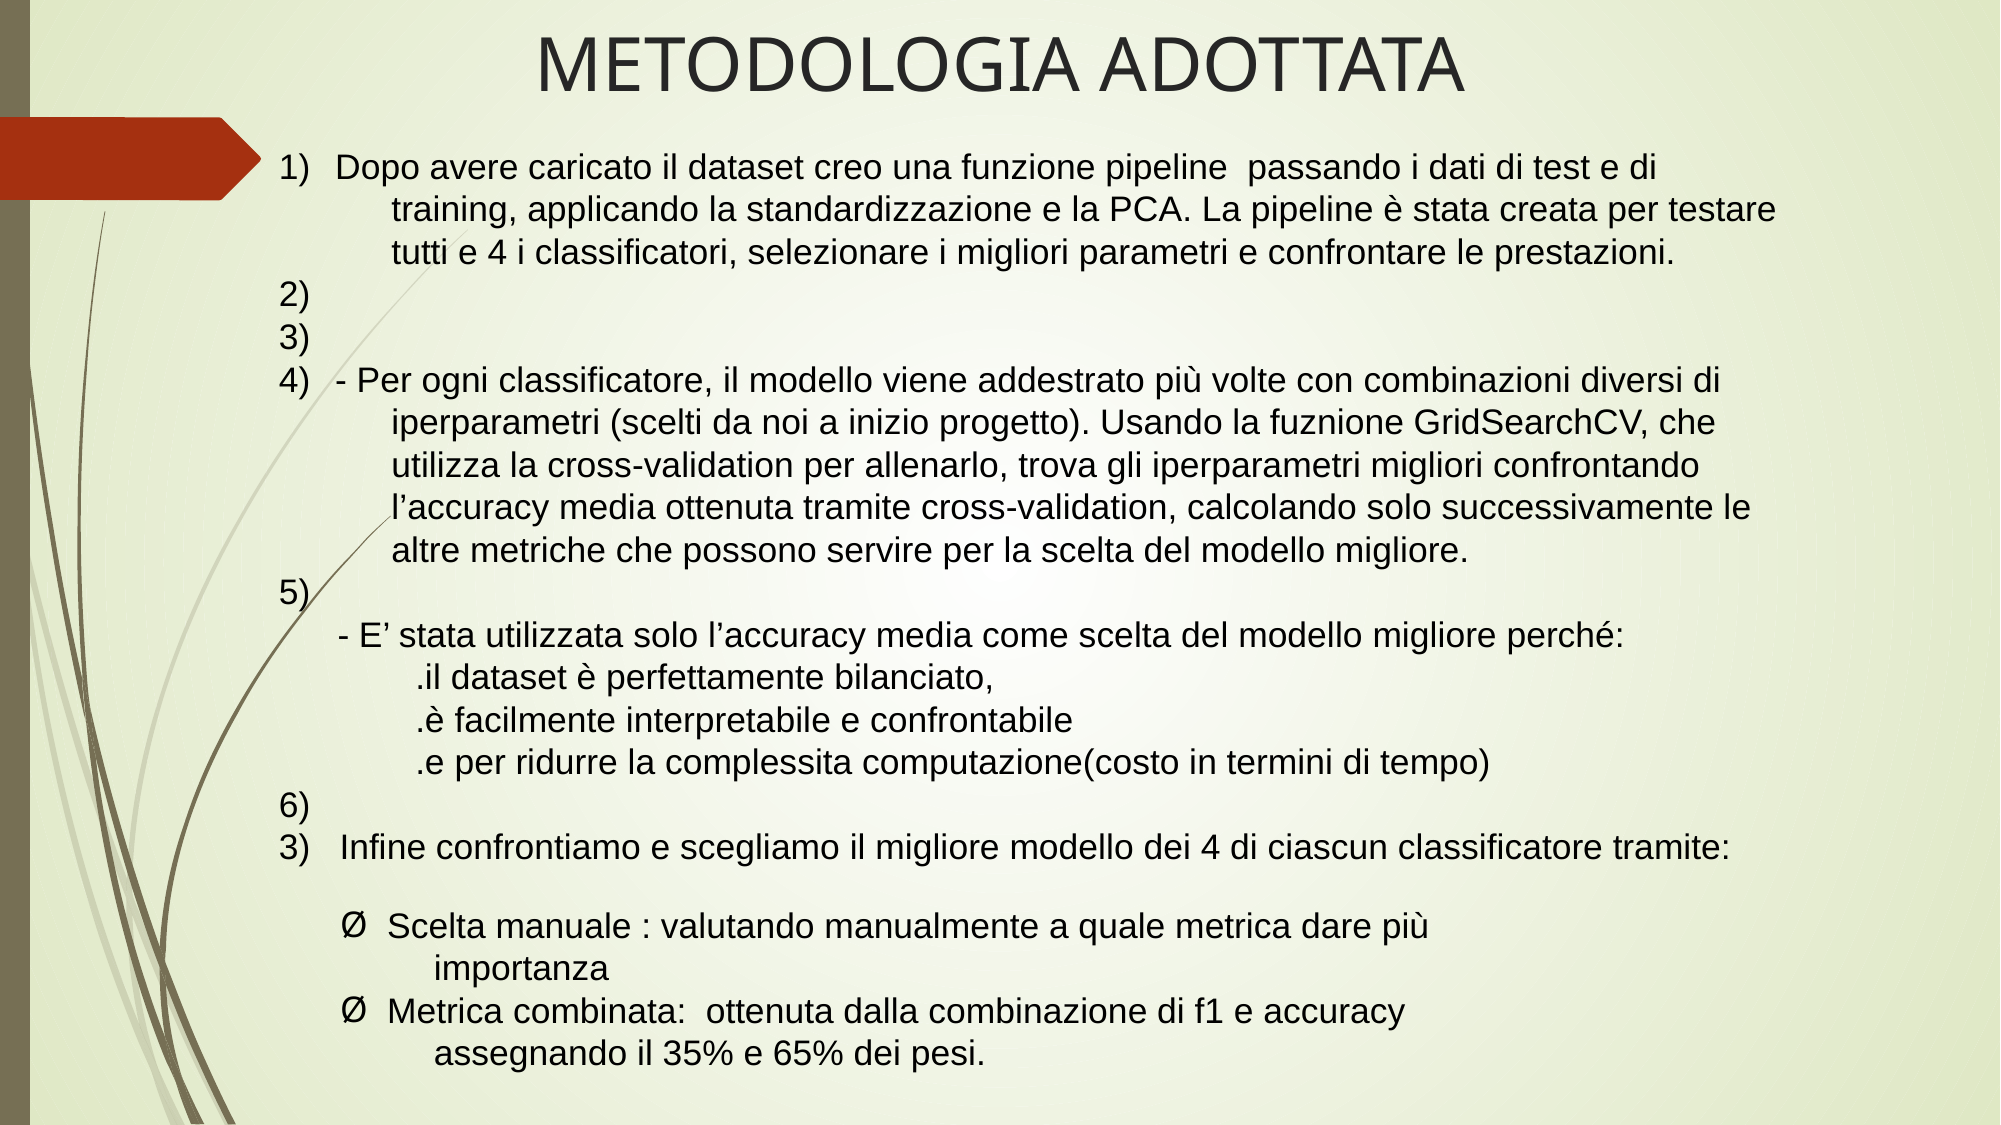

# METODOLOGIA ADOTTATA
Dopo avere caricato il dataset creo una funzione pipeline passando i dati di test e di training, applicando la standardizzazione e la PCA. La pipeline è stata creata per testare tutti e 4 i classificatori, selezionare i migliori parametri e confrontare le prestazioni.
- Per ogni classificatore, il modello viene addestrato più volte con combinazioni diversi di iperparametri (scelti da noi a inizio progetto). Usando la fuznione GridSearchCV, che utilizza la cross-validation per allenarlo, trova gli iperparametri migliori confrontando l’accuracy media ottenuta tramite cross-validation, calcolando solo successivamente le altre metriche che possono servire per la scelta del modello migliore.
 - E’ stata utilizzata solo l’accuracy media come scelta del modello migliore perché:
 .il dataset è perfettamente bilanciato,
 .è facilmente interpretabile e confrontabile
 .e per ridurre la complessita computazione(costo in termini di tempo)
3) Infine confrontiamo e scegliamo il migliore modello dei 4 di ciascun classificatore tramite:
Scelta manuale : valutando manualmente a quale metrica dare più importanza
Metrica combinata: ottenuta dalla combinazione di f1 e accuracy assegnando il 35% e 65% dei pesi.